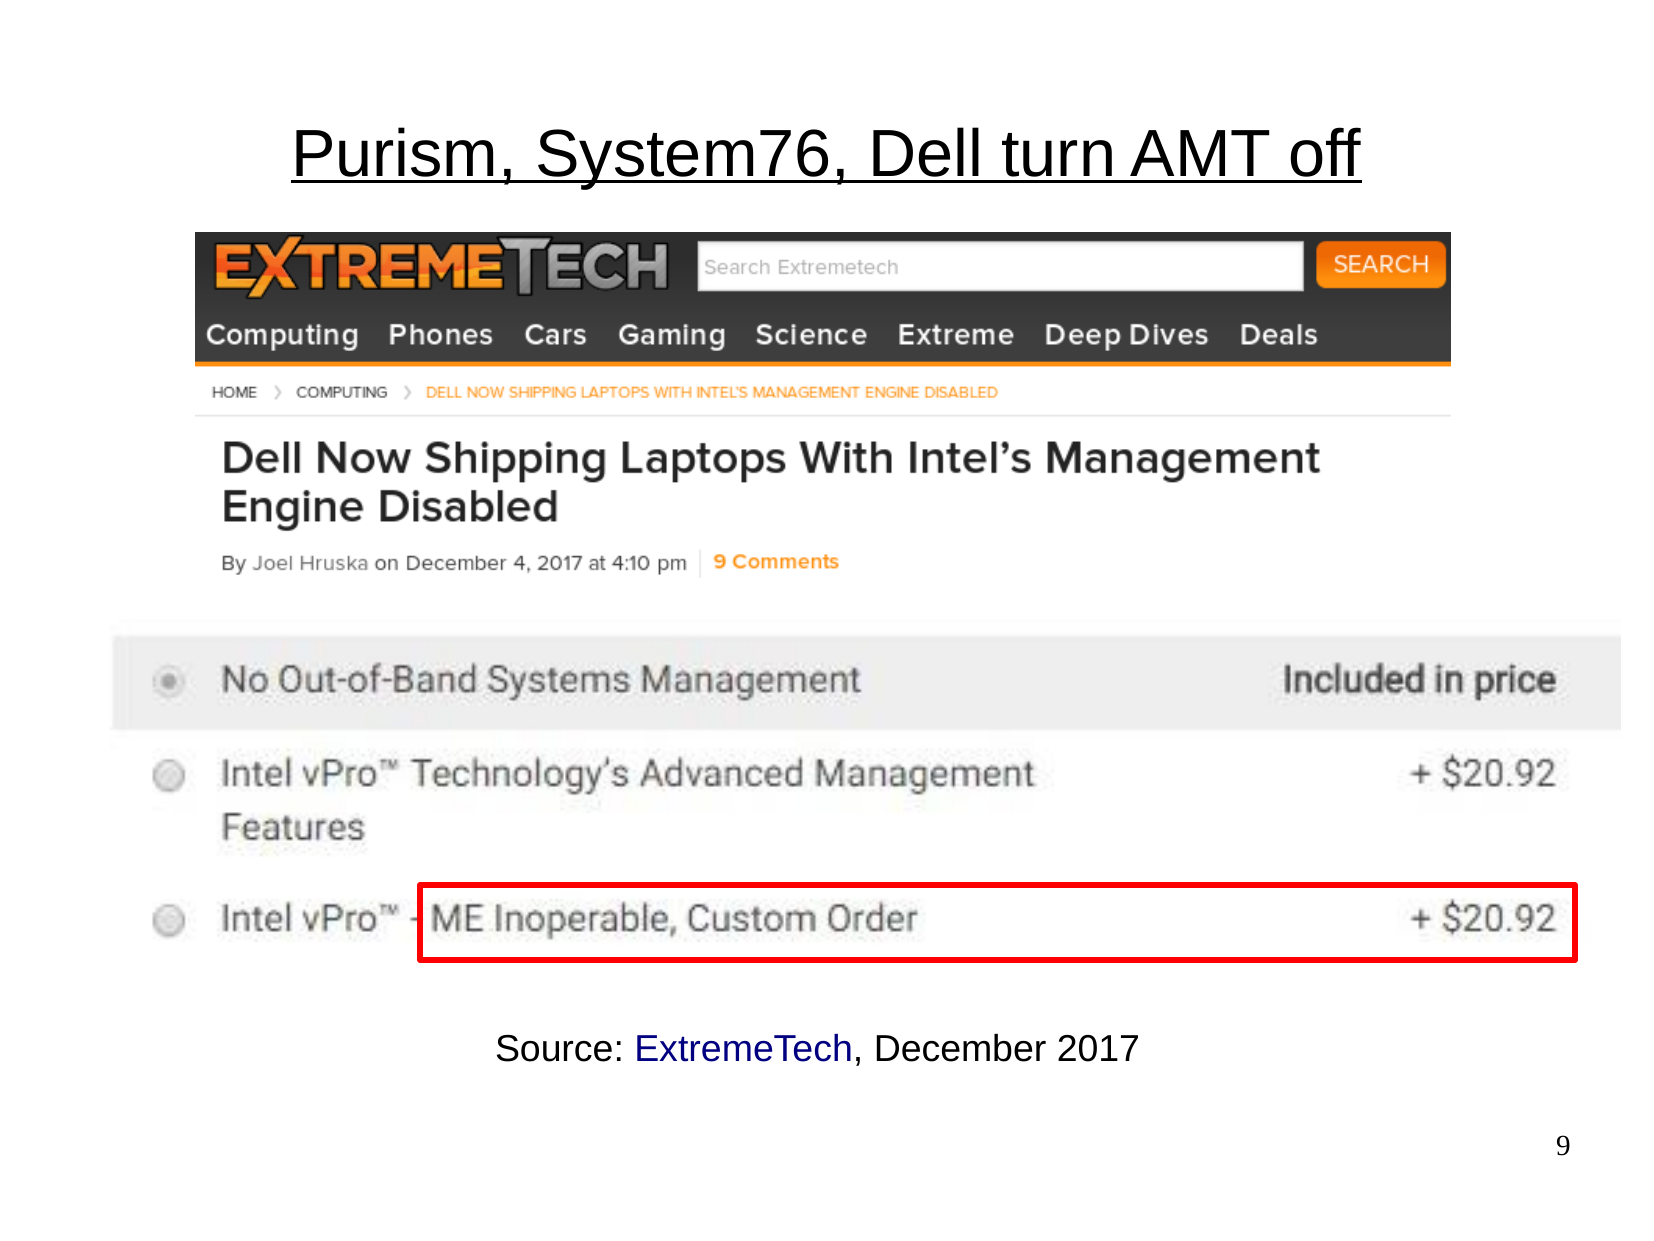

# Purism, System76, Dell turn AMT off
Source: ExtremeTech, December 2017
9